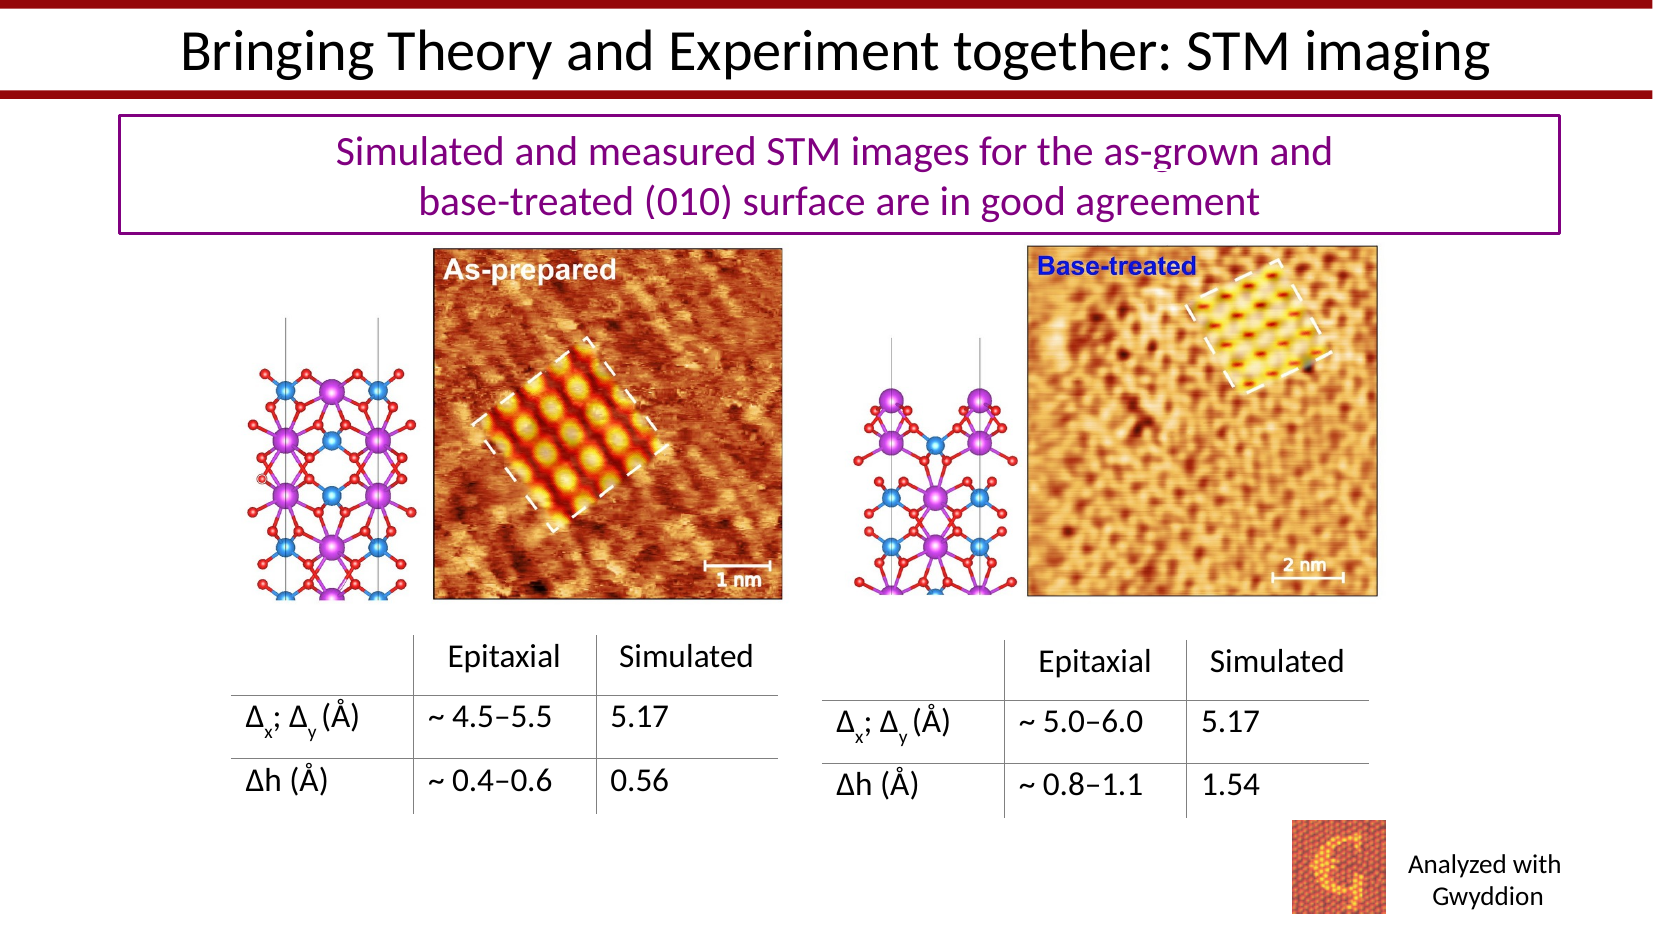

Bringing Theory and Experiment together: STM imaging
Simulated and measured STM images for the as-grown and
base-treated (010) surface are in good agreement
| | Epitaxial | Simulated |
| --- | --- | --- |
| Δx; Δy (Å) | ~ 4.5–5.5 | 5.17 |
| Δh (Å) | ~ 0.4–0.6 | 0.56 |
| | Epitaxial | Simulated |
| --- | --- | --- |
| Δx; Δy (Å) | ~ 5.0–6.0 | 5.17 |
| Δh (Å) | ~ 0.8–1.1 | 1.54 |
Analyzed with
Gwyddion